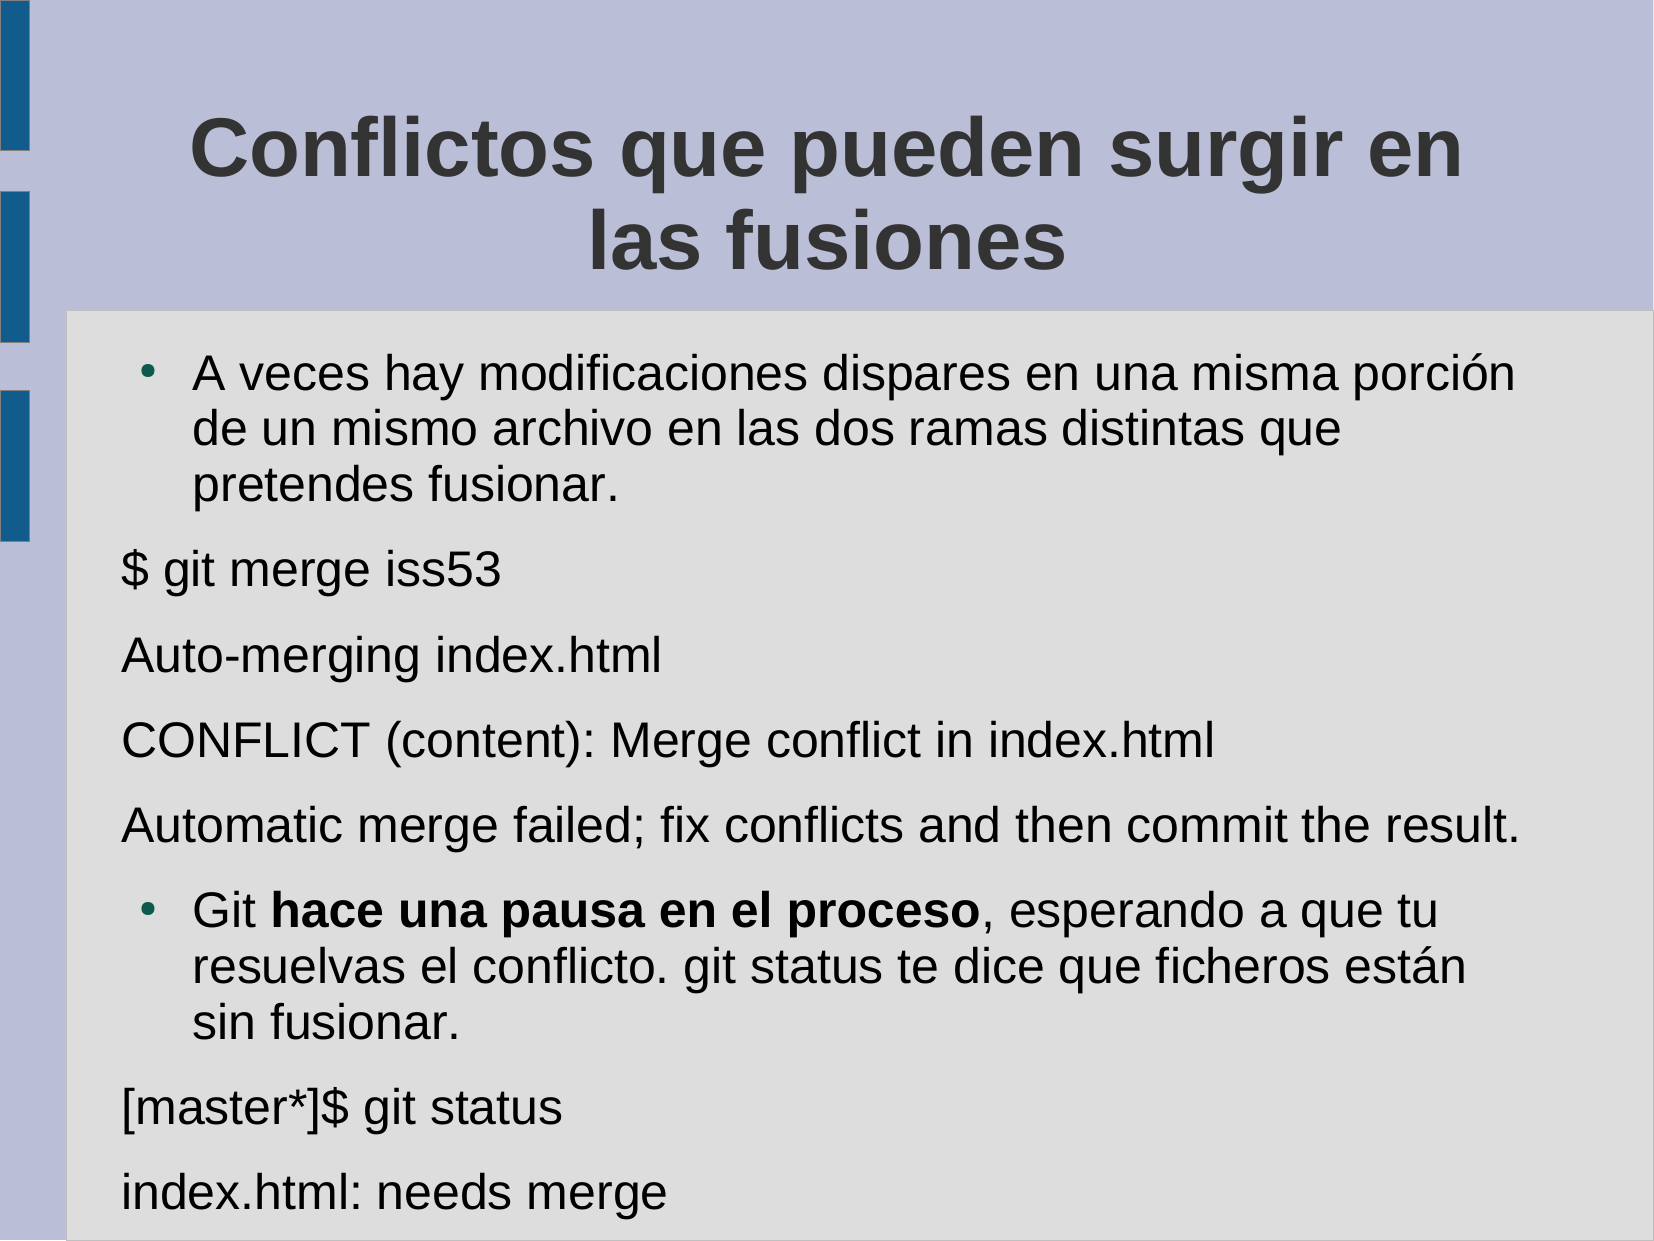

# Conflictos que pueden surgir en las fusiones
A veces hay modificaciones dispares en una misma porción de un mismo archivo en las dos ramas distintas que pretendes fusionar.
$ git merge iss53
Auto-merging index.html
CONFLICT (content): Merge conflict in index.html
Automatic merge failed; fix conflicts and then commit the result.
Git hace una pausa en el proceso, esperando a que tu resuelvas el conflicto. git status te dice que ficheros están sin fusionar.
[master*]$ git status
index.html: needs merge